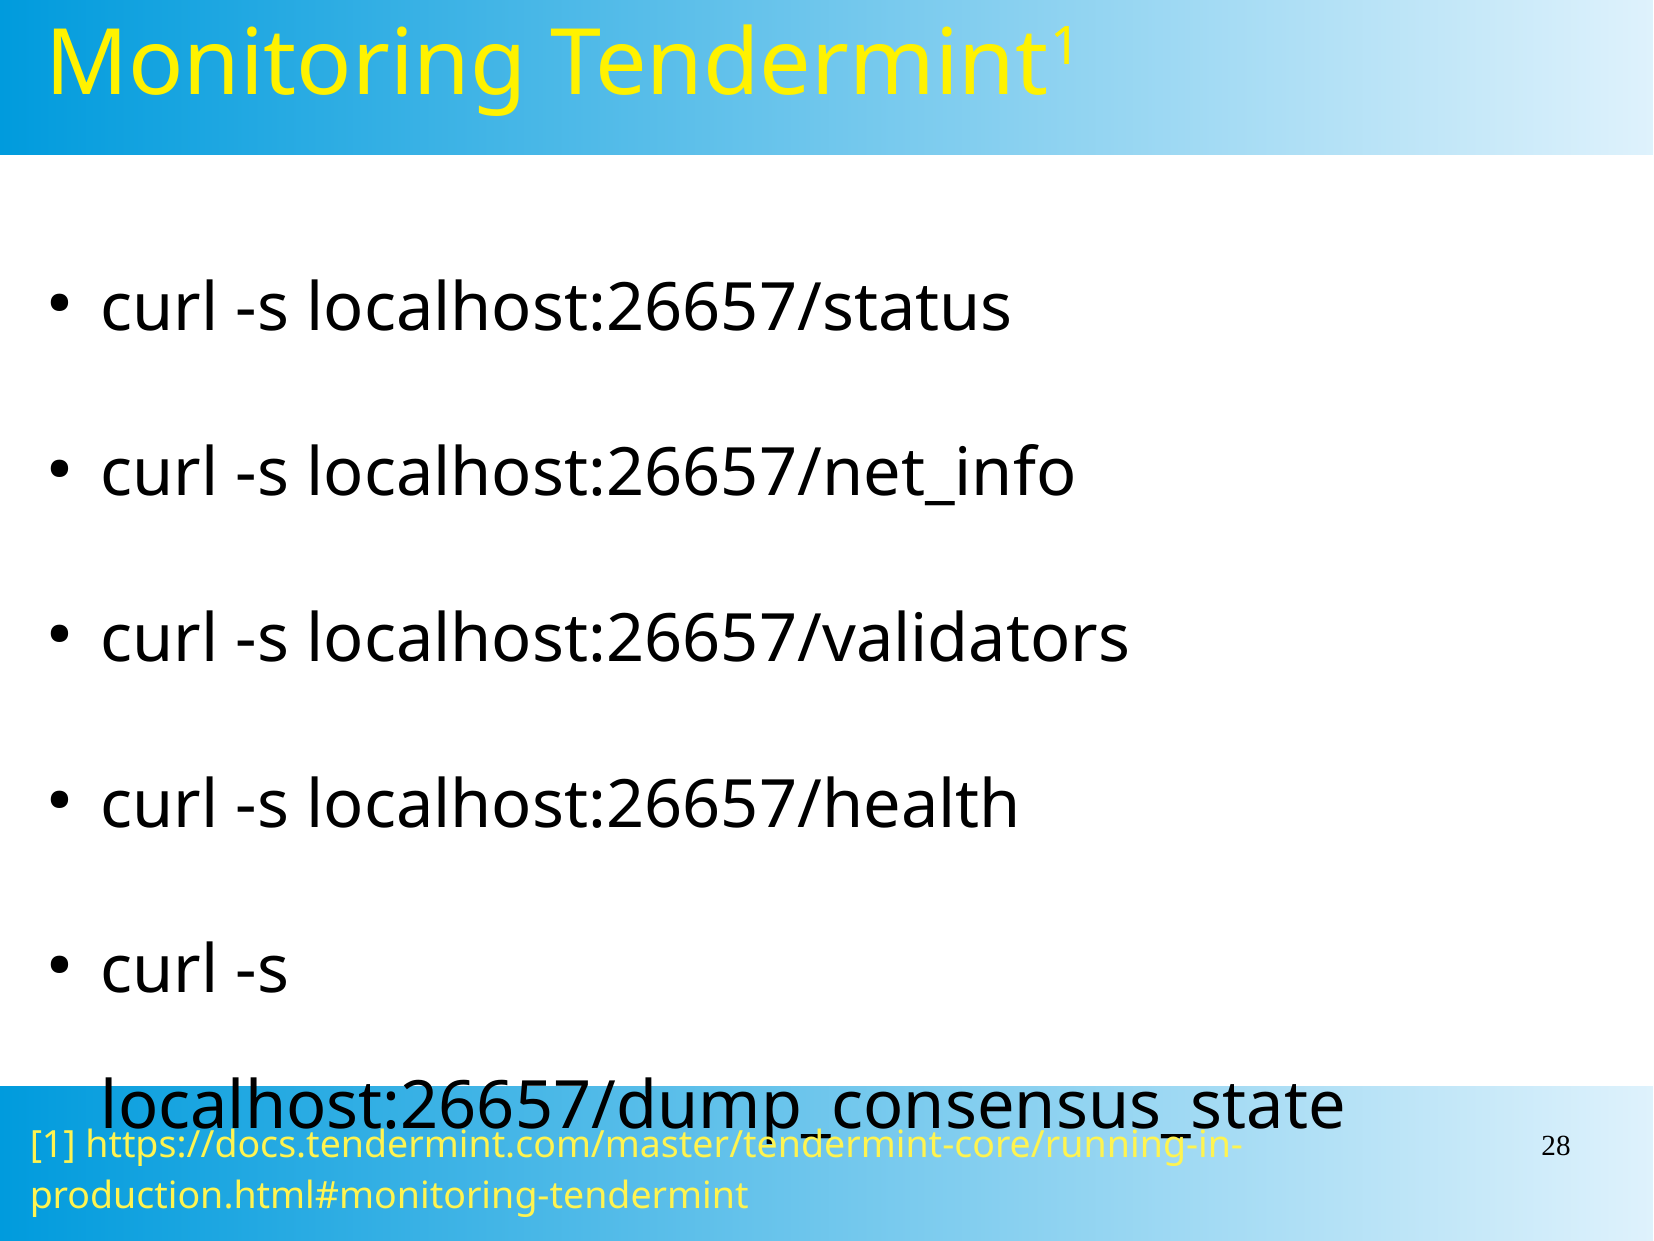

# Monitoring Tendermint1
curl -s localhost:26657/status
curl -s localhost:26657/net_info
curl -s localhost:26657/validators
curl -s localhost:26657/health
curl -s localhost:26657/dump_consensus_state
[1] https://docs.tendermint.com/master/tendermint-core/running-in-production.html#monitoring-tendermint
28